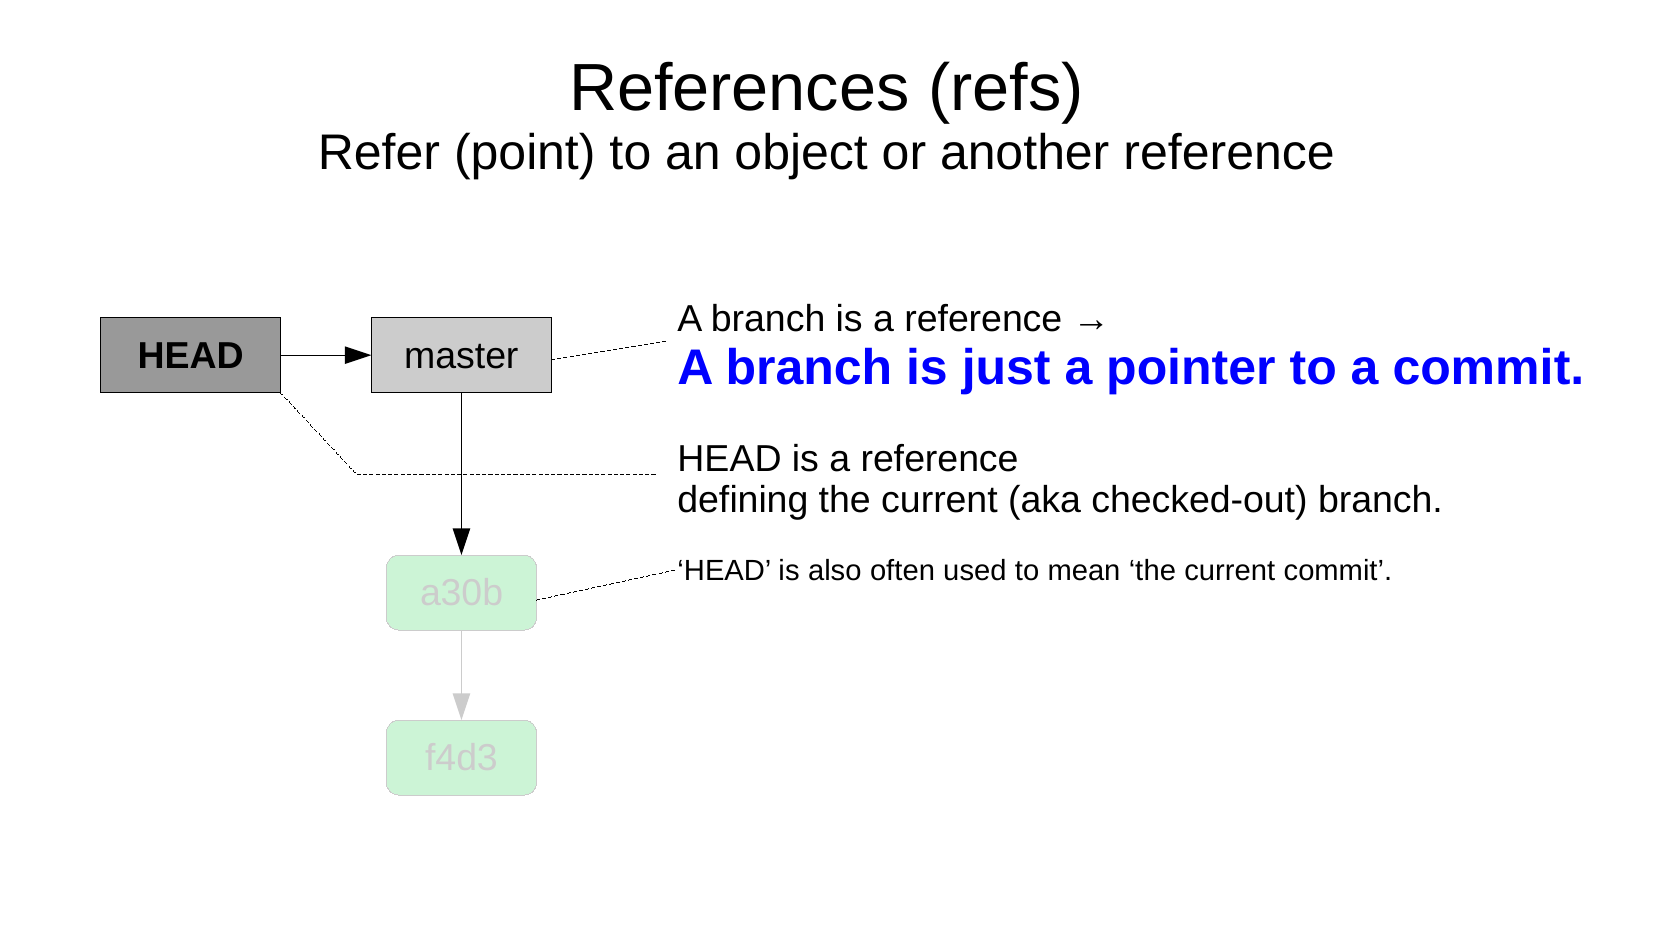

# References (refs) Refer (point) to an object or another reference
A branch is a reference →
A branch is just a pointer to a commit.
HEAD is a reference
defining the current (aka checked-out) branch.
‘HEAD’ is also often used to mean ‘the current commit’.
HEAD
master
a30b
f4d3